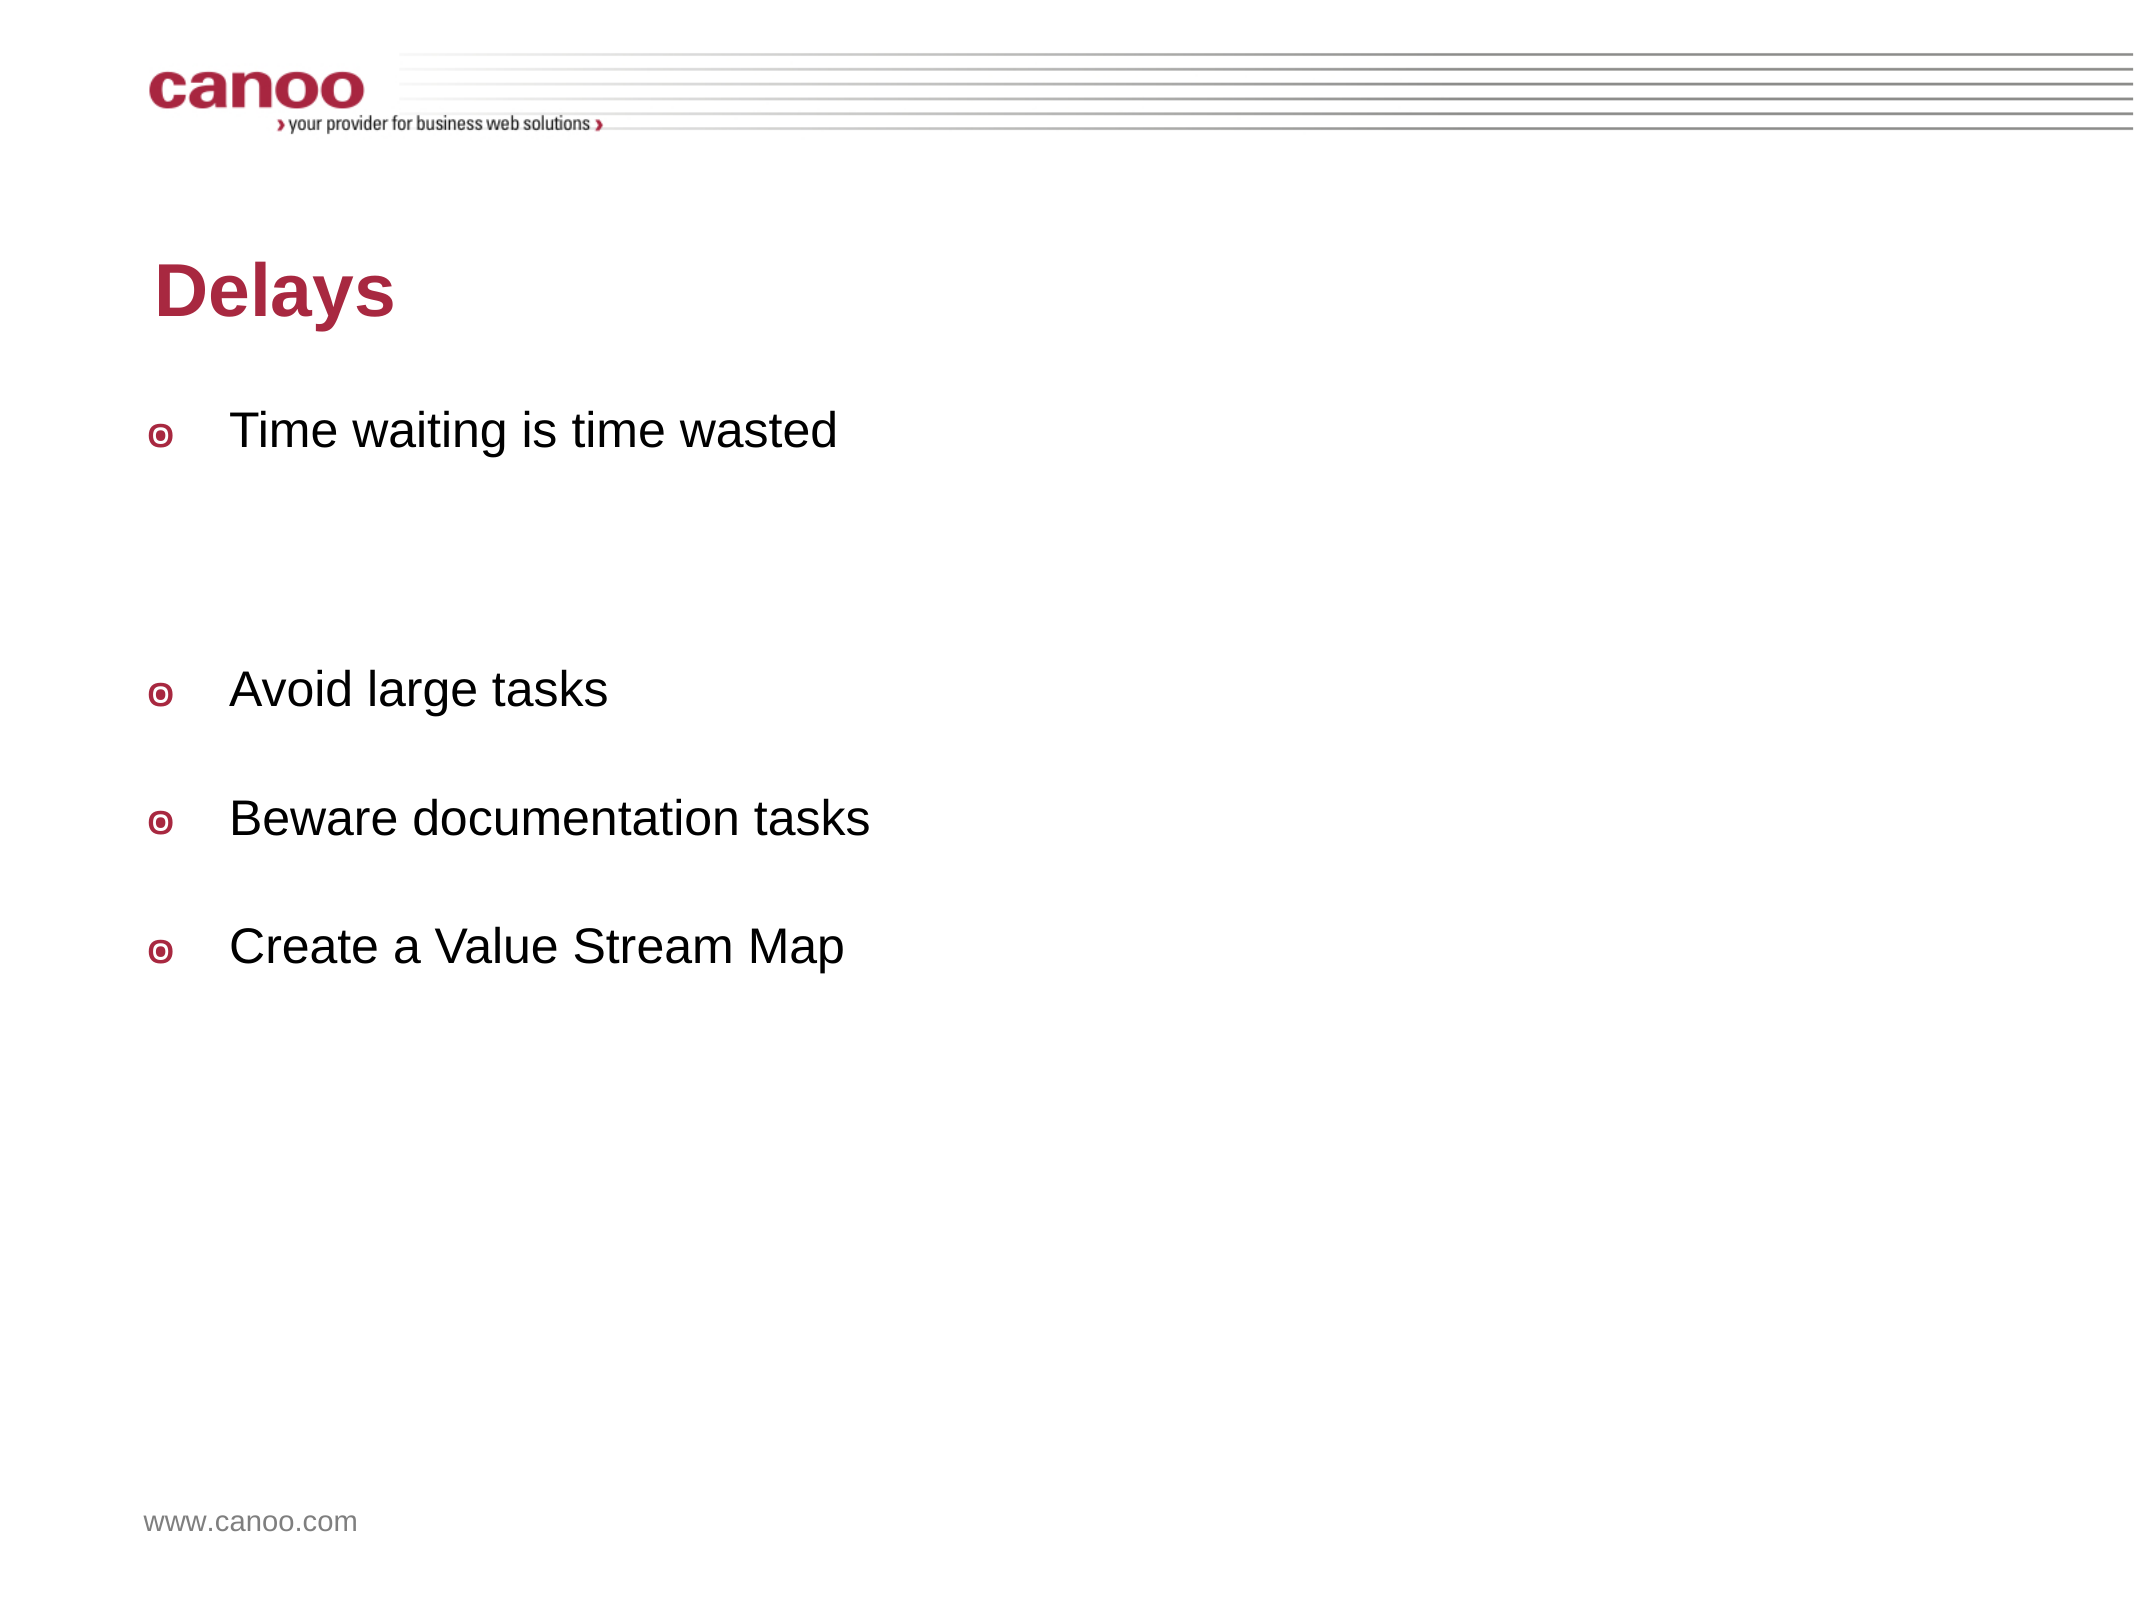

# Delays
Time waiting is time wasted
Avoid large tasks
Beware documentation tasks
Create a Value Stream Map